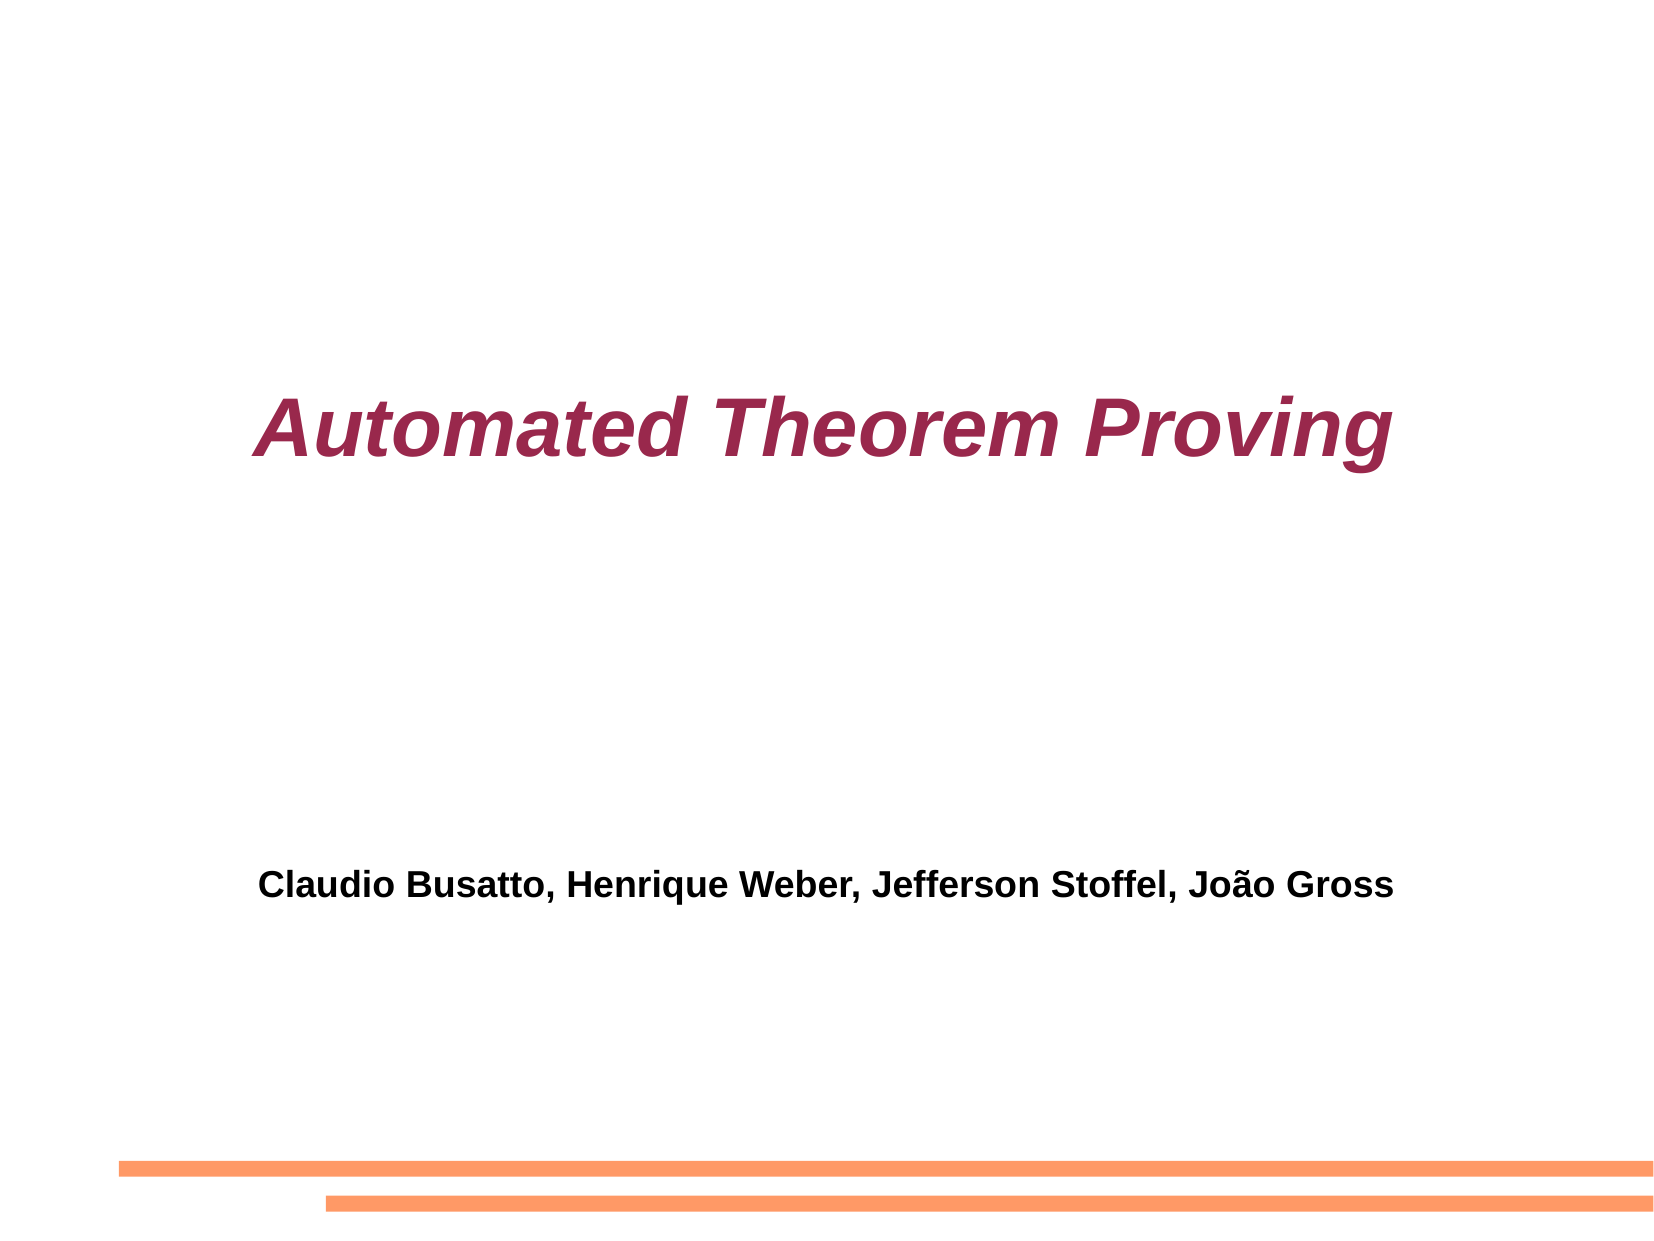

# Automated Theorem Proving
Claudio Busatto, Henrique Weber, Jefferson Stoffel, João Gross